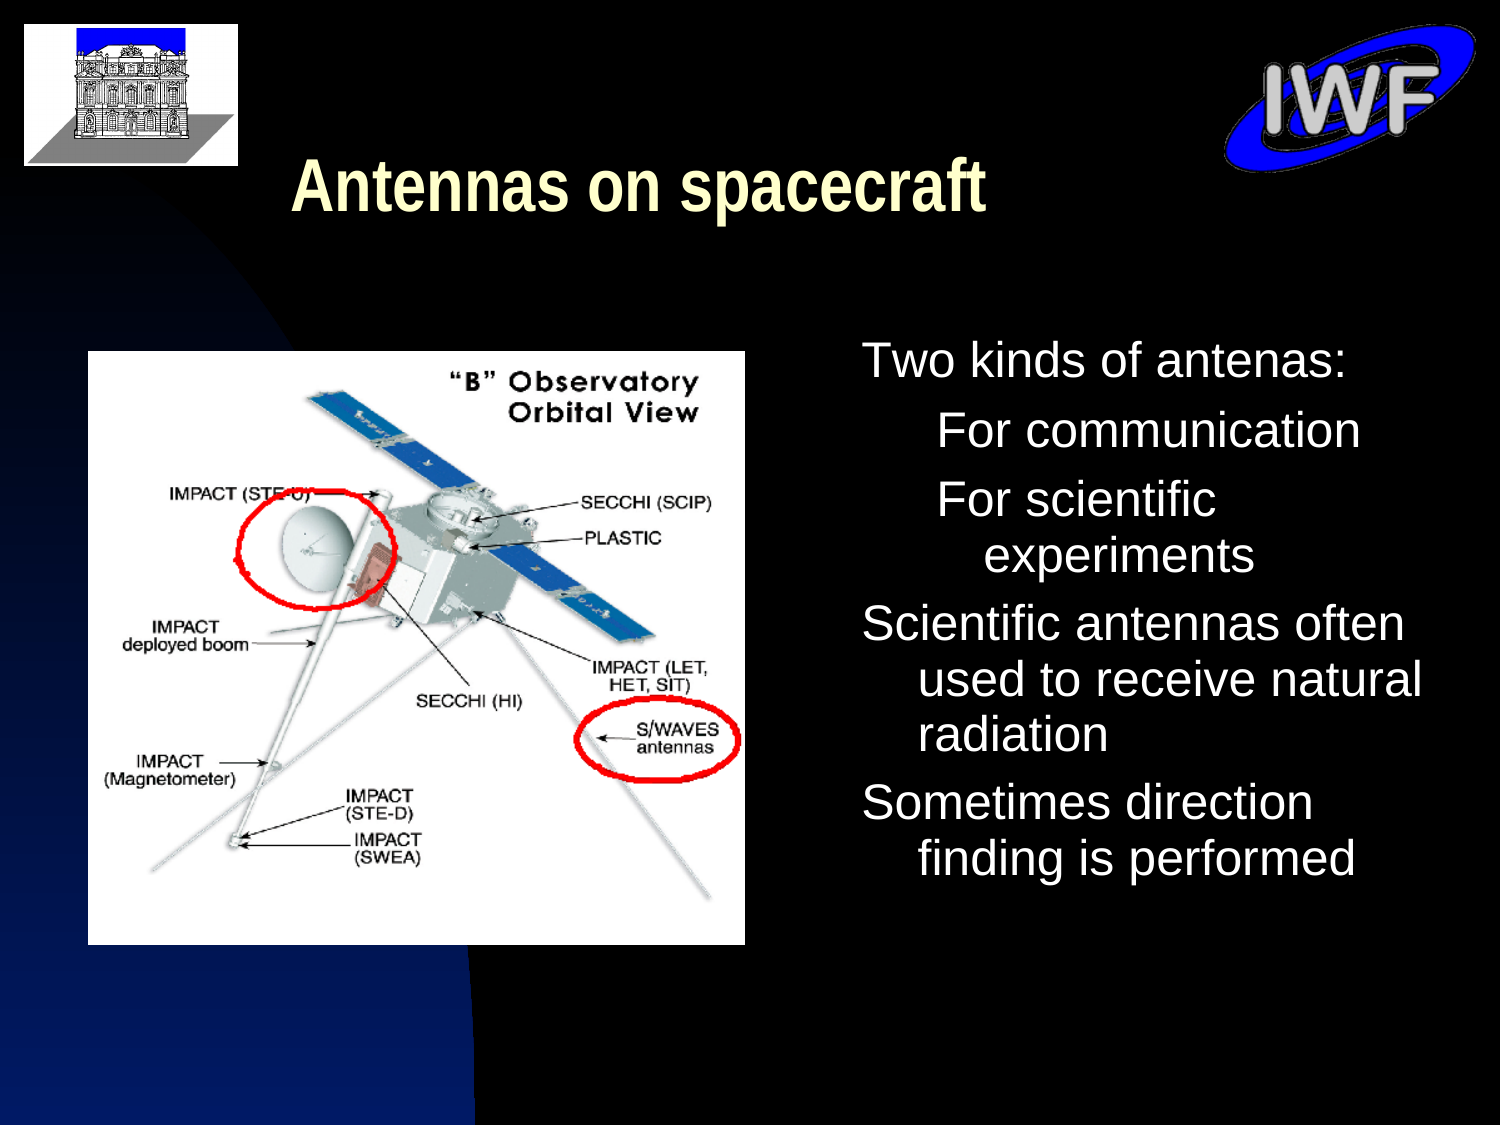

# Antennas on spacecraft
Two kinds of antenas:
For communication
For scientific experiments
Scientific antennas often used to receive natural radiation
Sometimes direction finding is performed